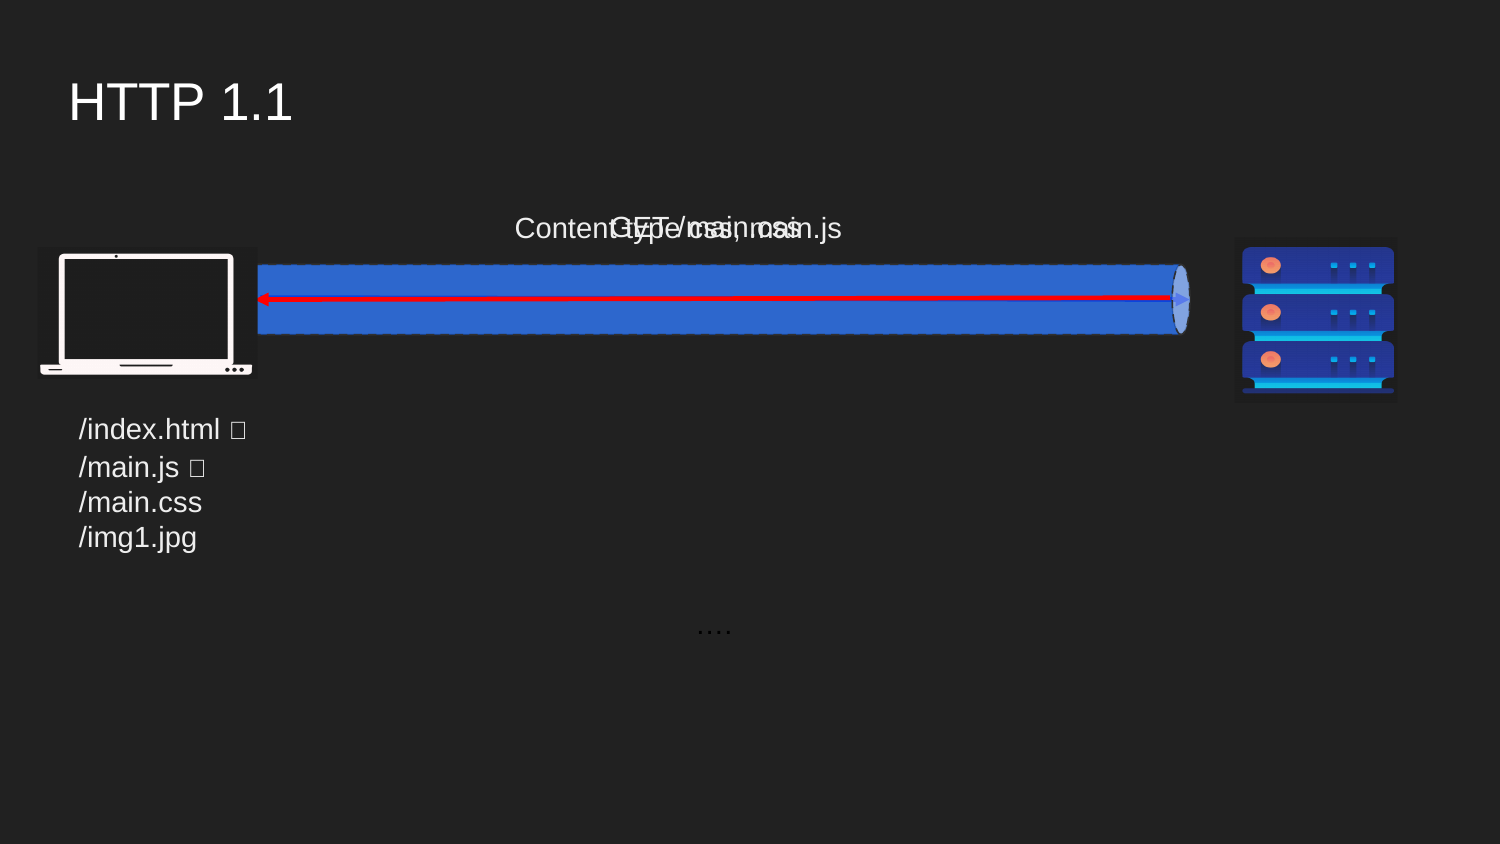

# HTTP 1.1
Content type css, main.js
GET /main.css
/index.html ✅
/main.js ✅
/main.css
/img1.jpg
….